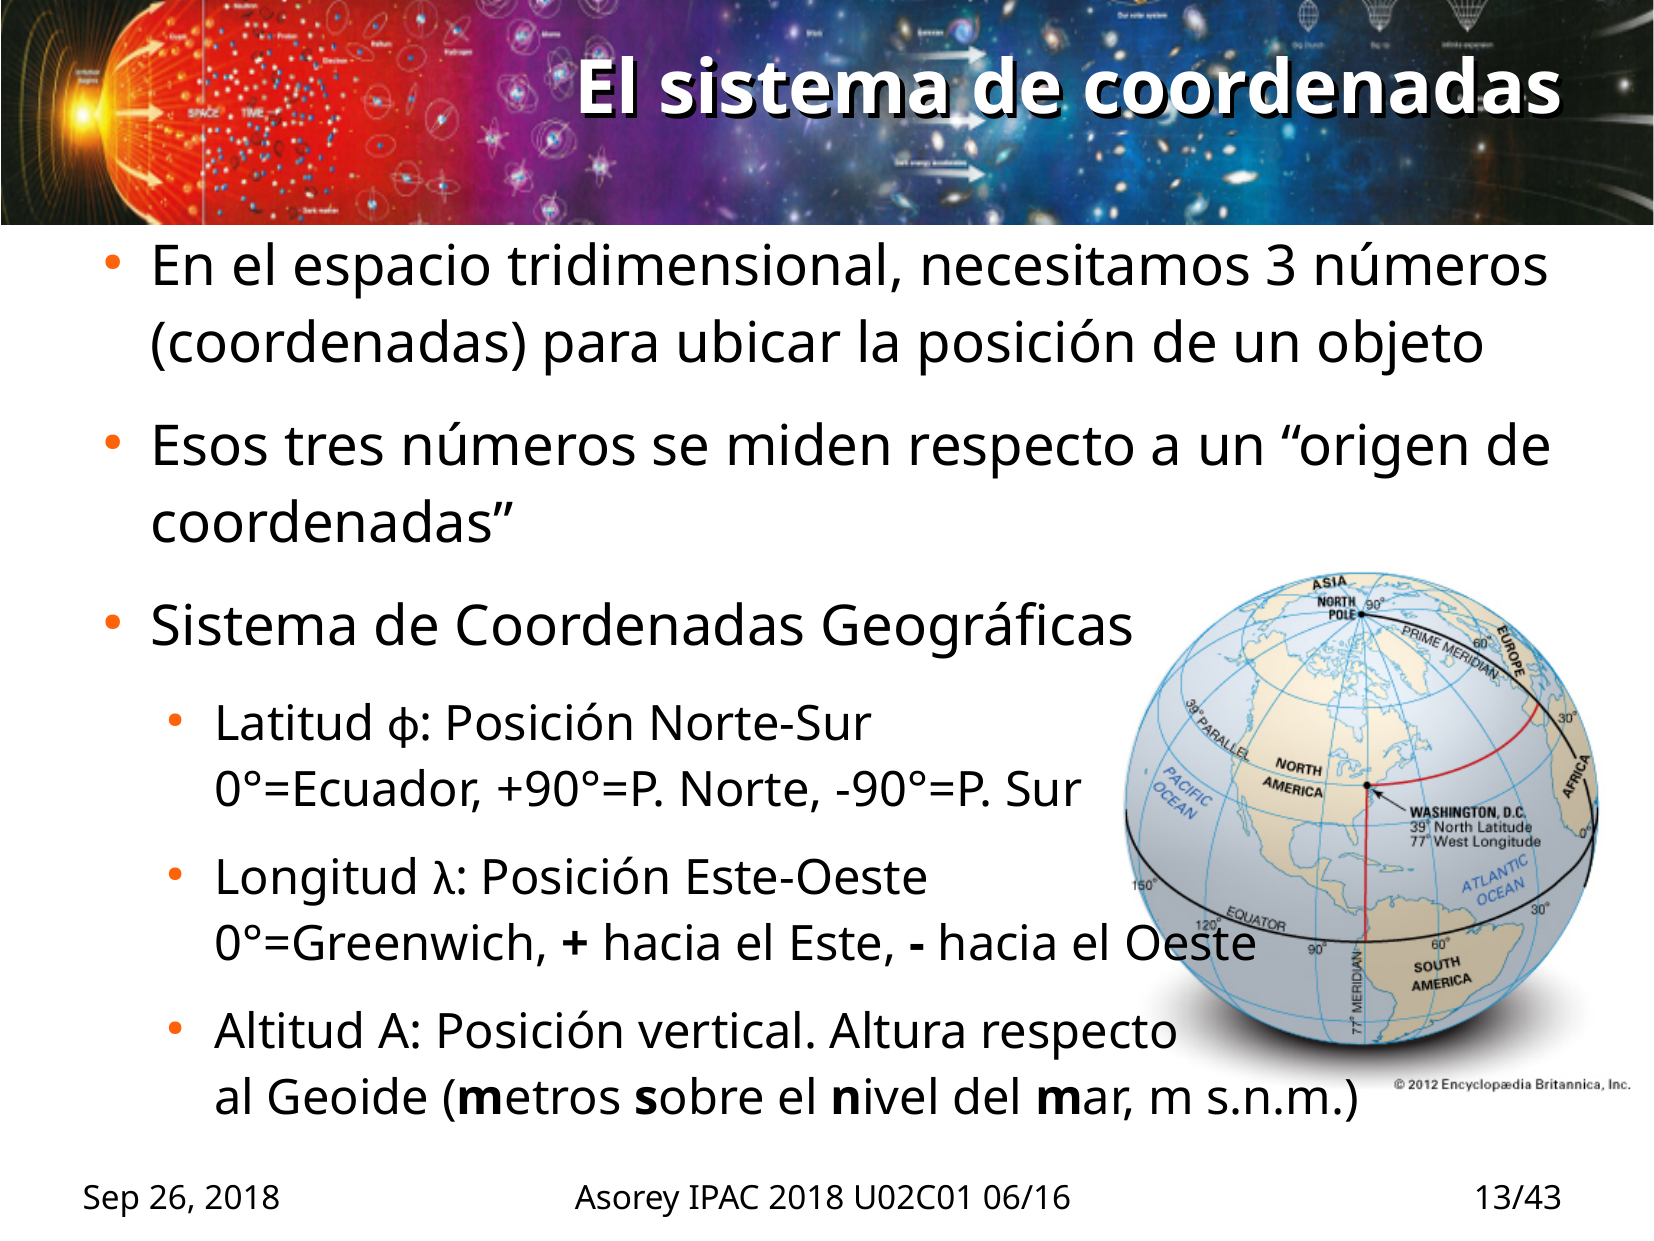

# El sistema de coordenadas
En el espacio tridimensional, necesitamos 3 números (coordenadas) para ubicar la posición de un objeto
Esos tres números se miden respecto a un “origen de coordenadas”
Sistema de Coordenadas Geográficas
Latitud ϕ: Posición Norte-Sur
0°=Ecuador, +90°=P. Norte, -90°=P. Sur
Longitud λ: Posición Este-Oeste
0°=Greenwich, + hacia el Este, - hacia el Oeste
Altitud A: Posición vertical. Altura respecto
al Geoide (metros sobre el nivel del mar, m s.n.m.)
Sep 26, 2018
Asorey IPAC 2018 U02C01 06/16
13